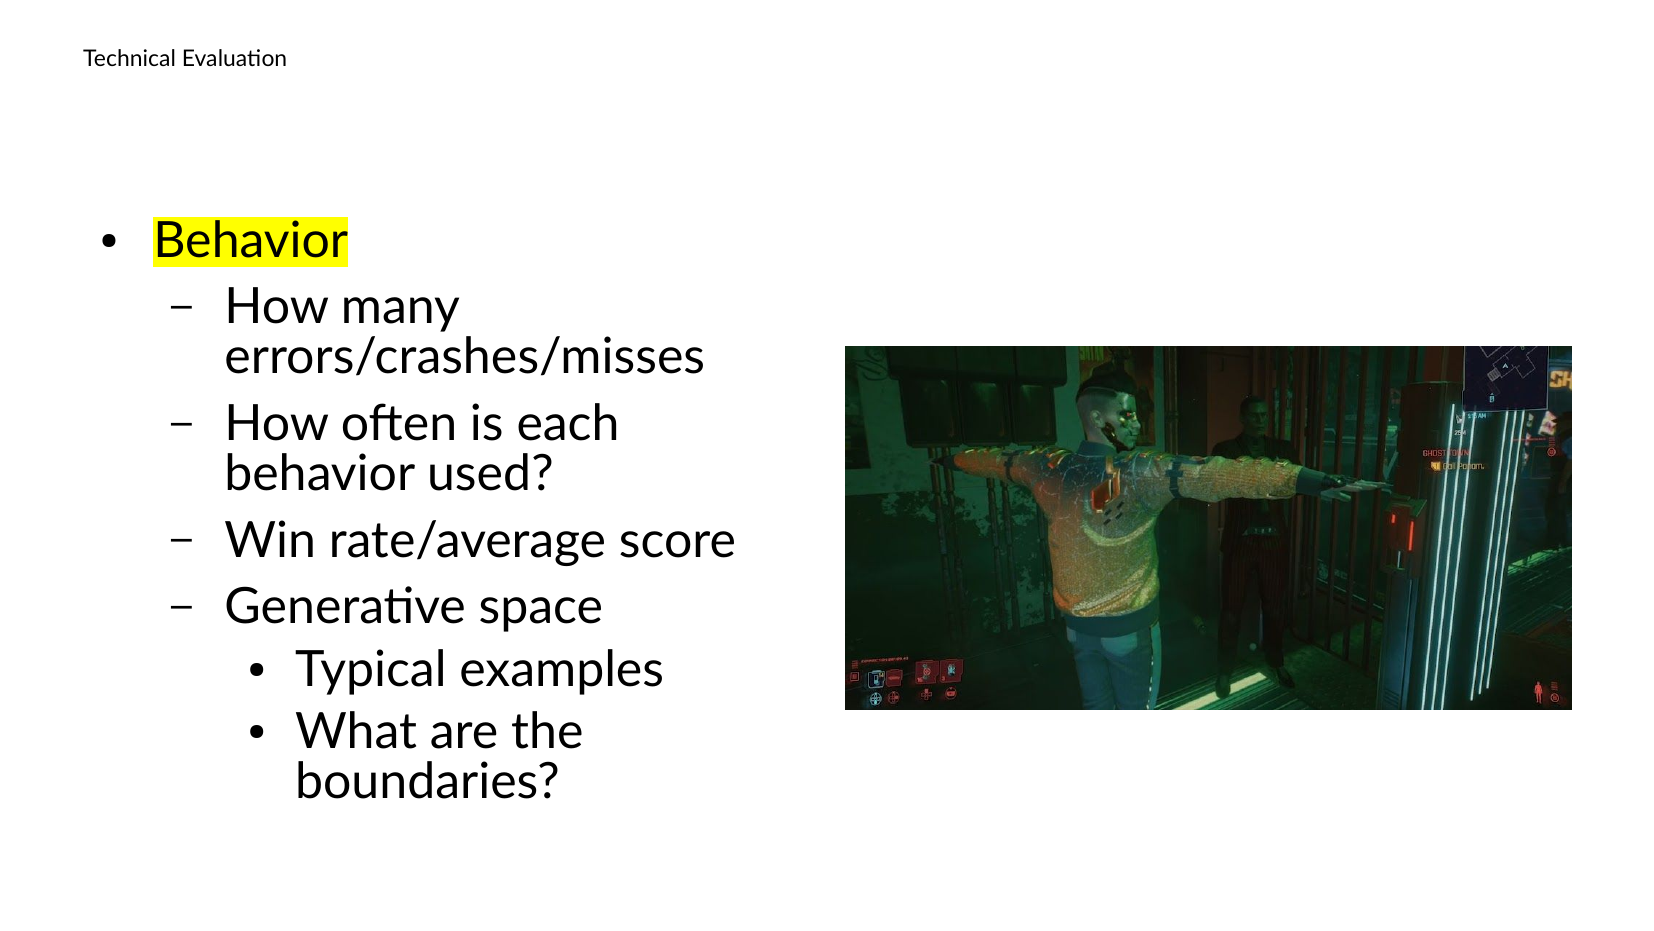

# Technical Evaluation
Behavior
How many errors/crashes/misses
How often is each behavior used?
Win rate/average score
Generative space
Typical examples
What are the boundaries?